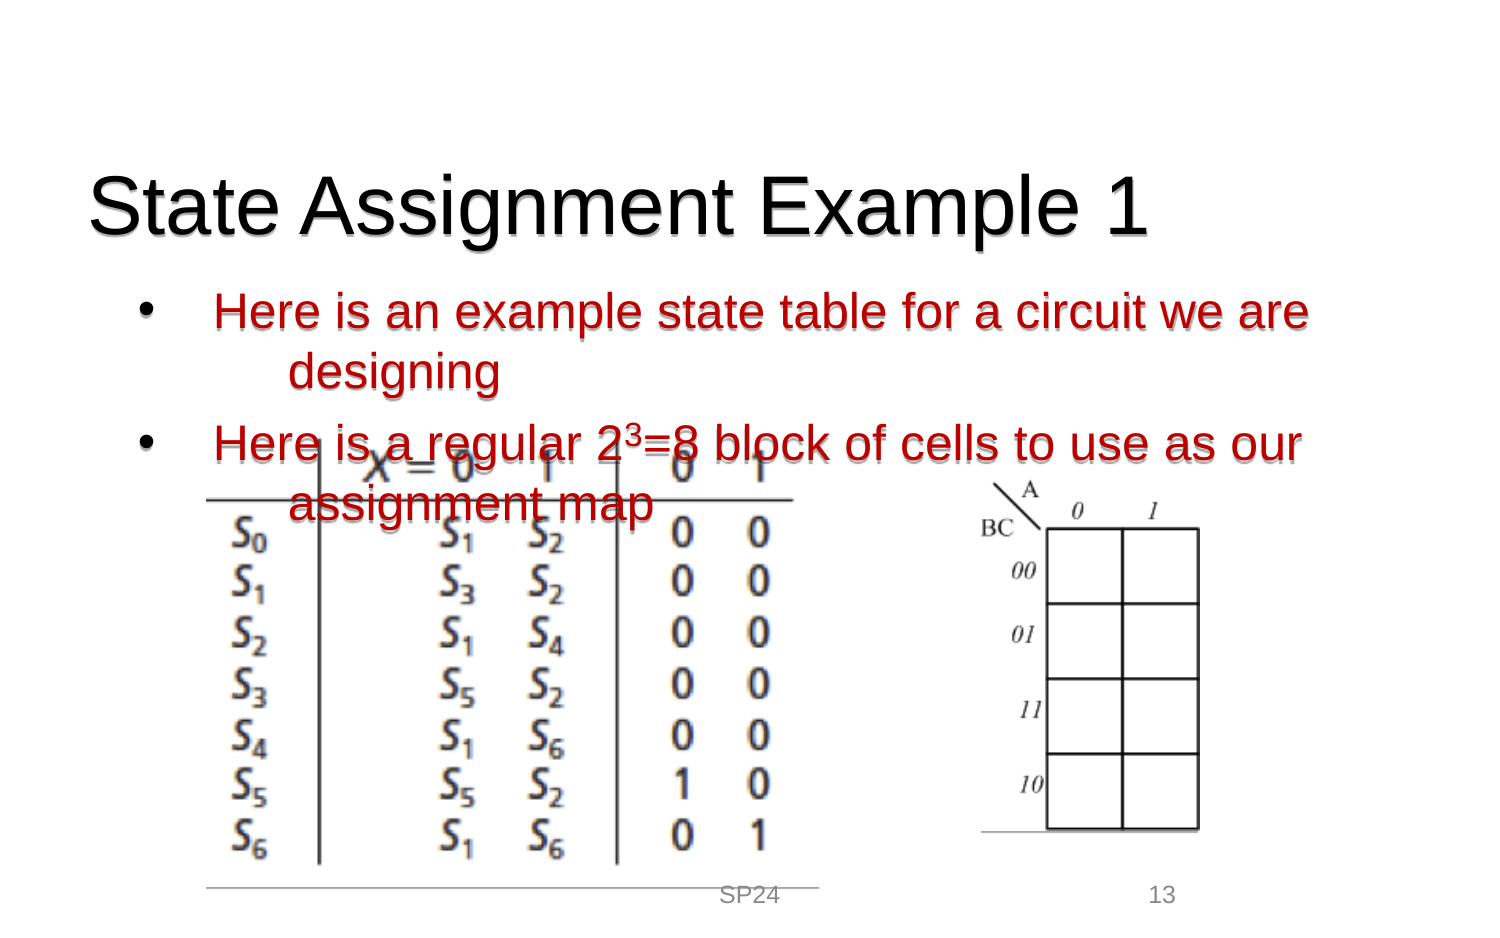

# State Assignment Example 1
Here is an example state table for a circuit we are designing
Here is a regular 23=8 block of cells to use as our assignment map
SP24